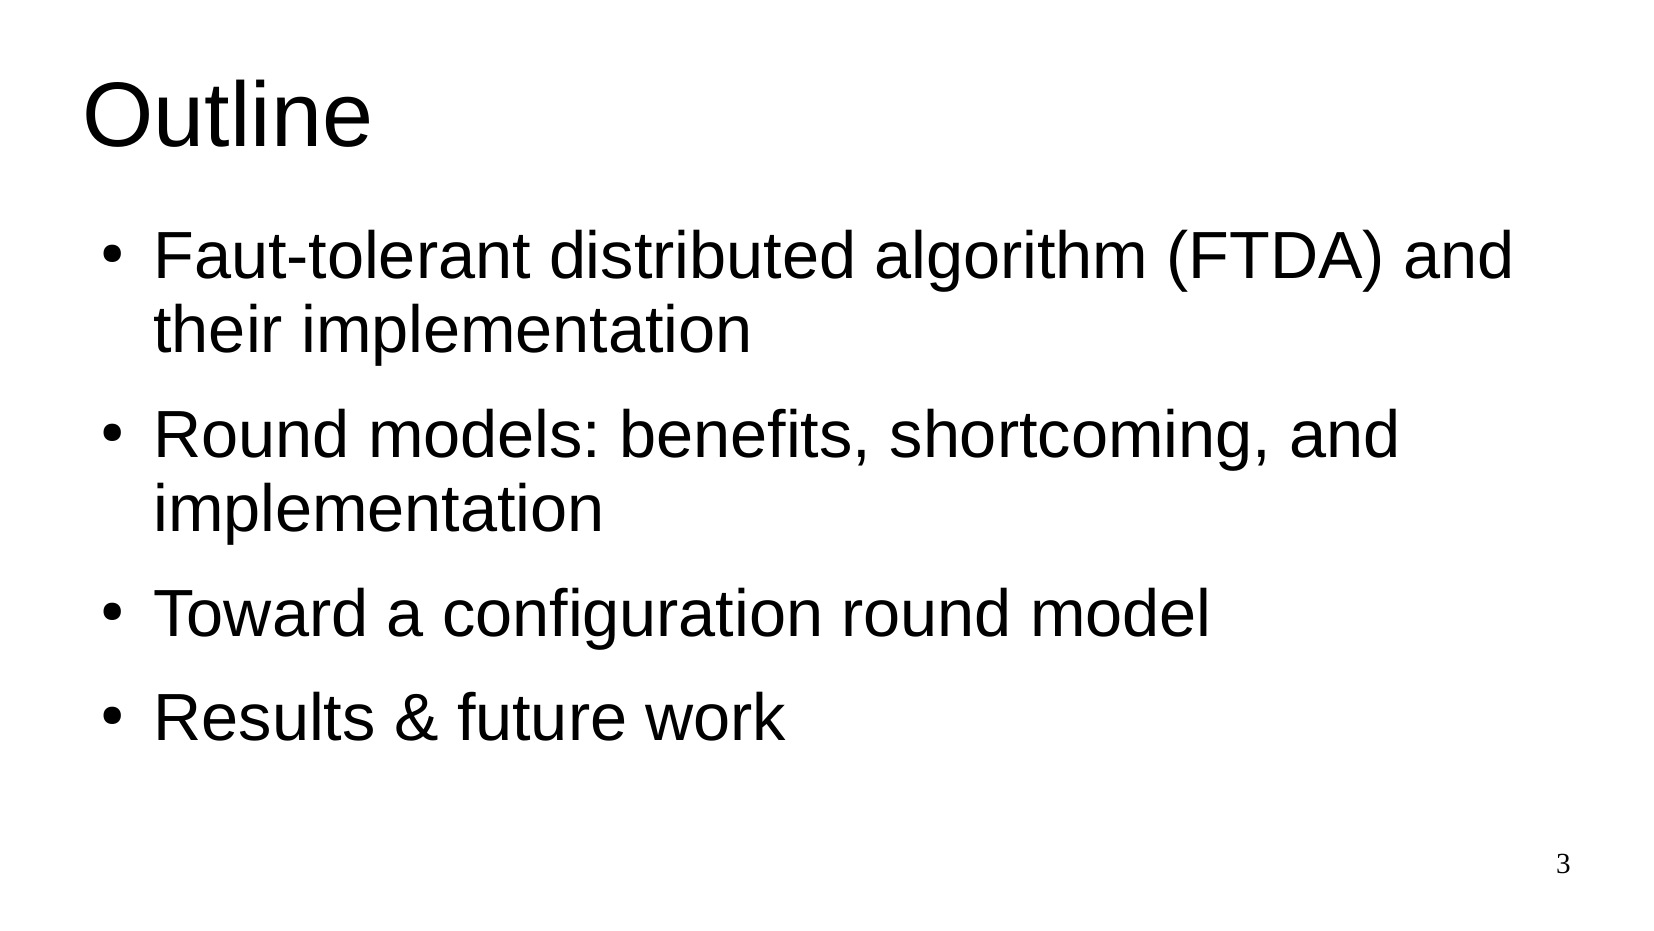

# Outline
Faut-tolerant distributed algorithm (FTDA) and their implementation
Round models: benefits, shortcoming, and implementation
Toward a configuration round model
Results & future work
3